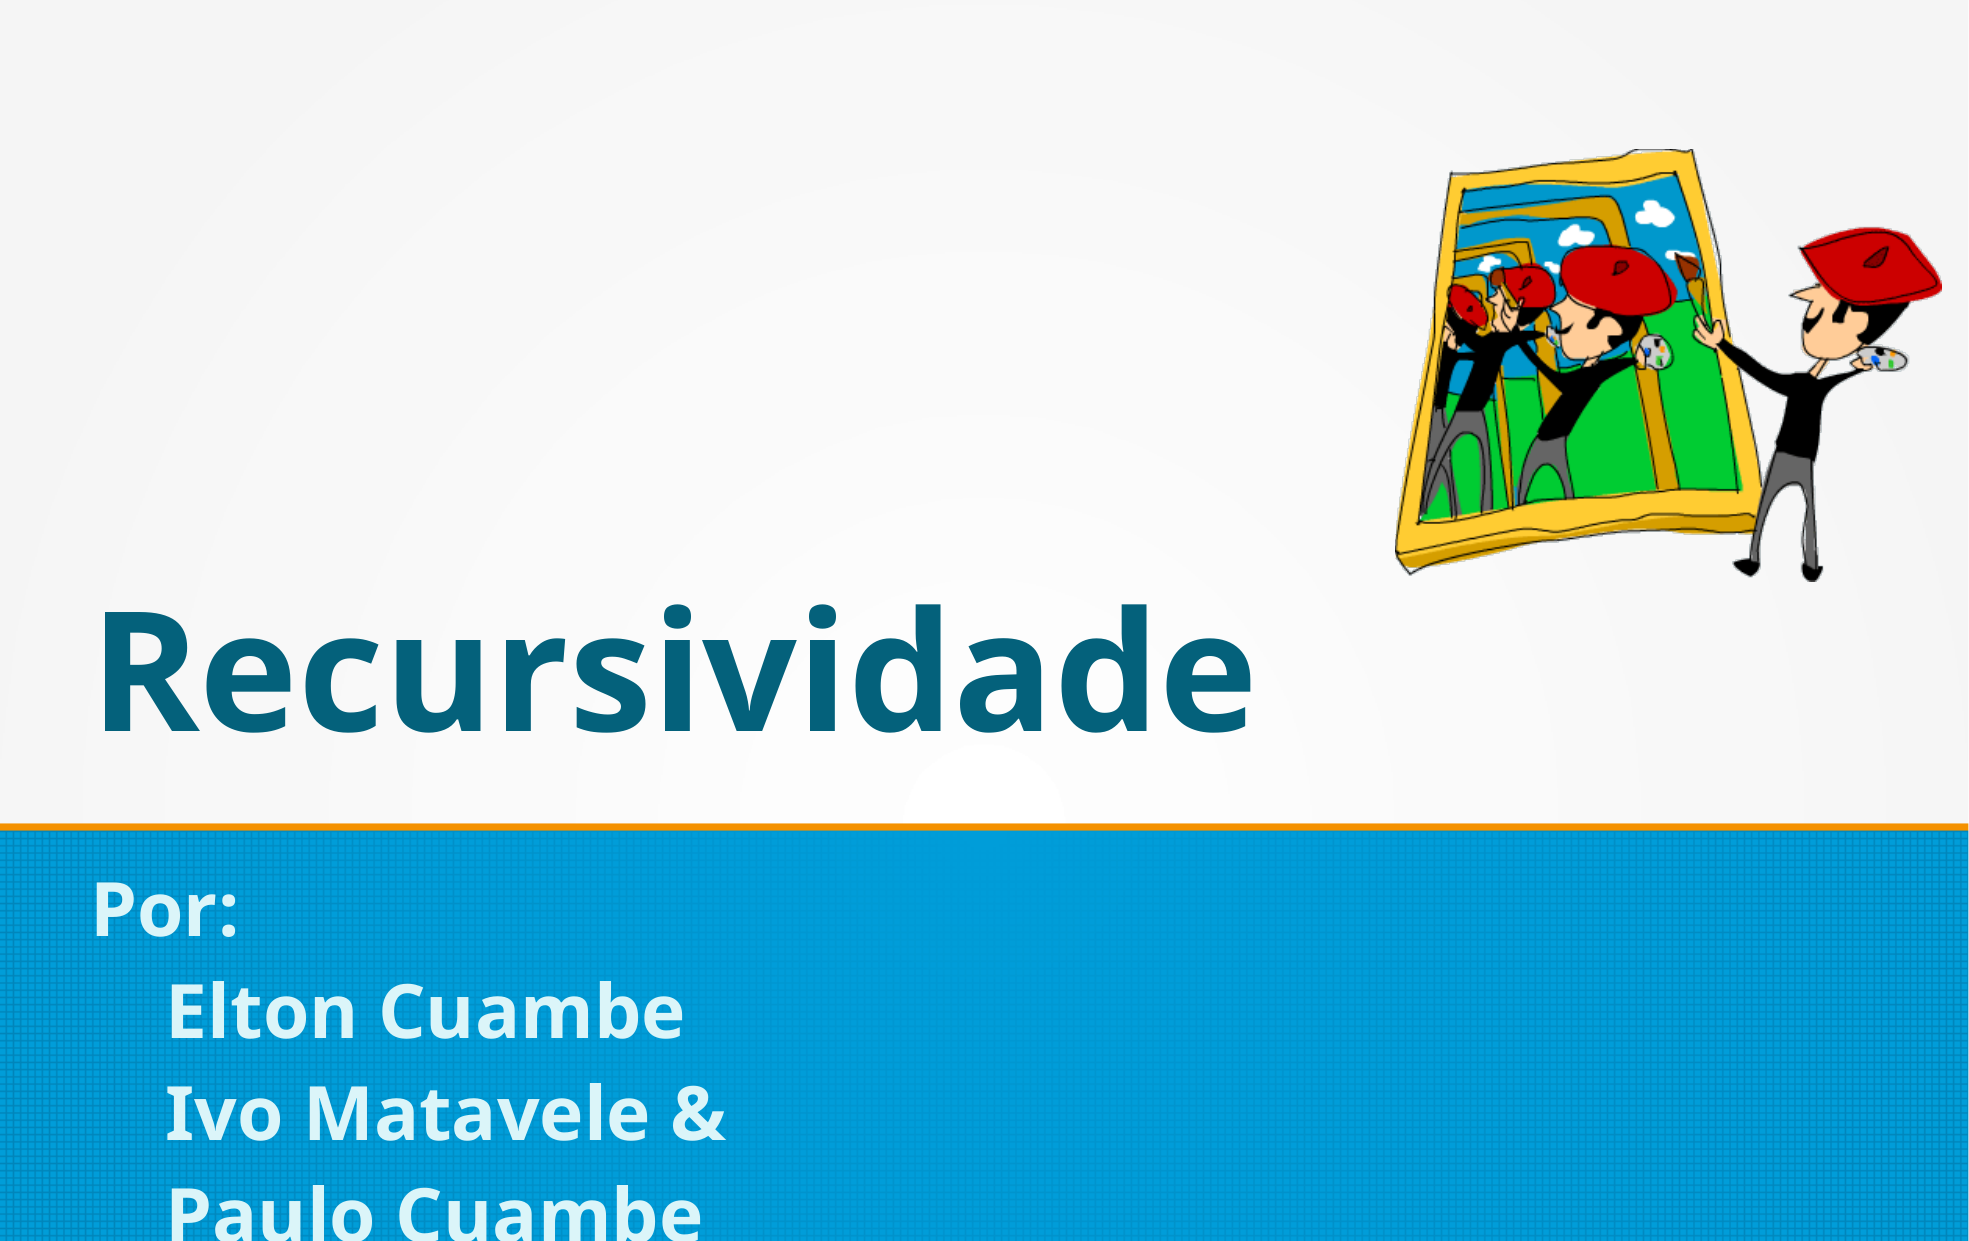

# Recursividade
Por:
	Elton Cuambe
	Ivo Matavele &
	Paulo Cuambe